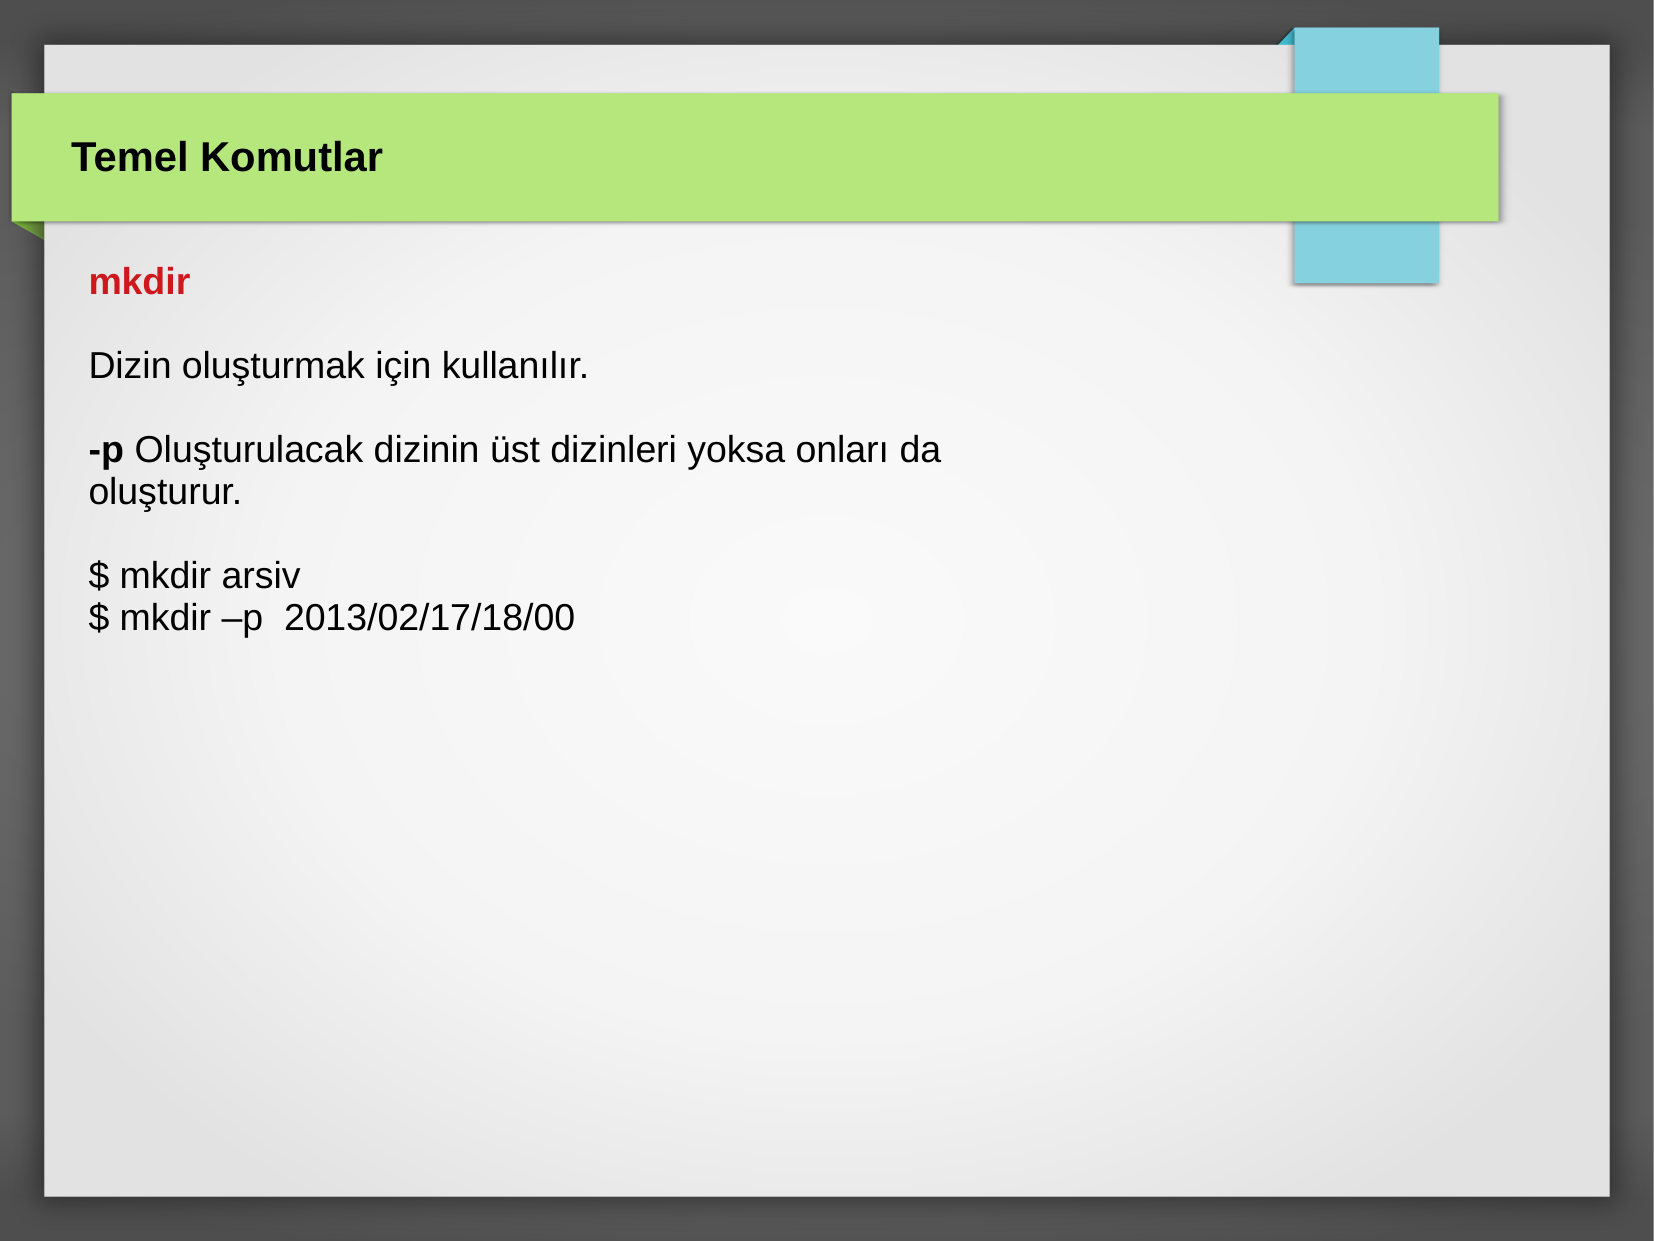

Temel Komutlar
mkdir
Dizin oluşturmak için kullanılır.
-p Oluşturulacak dizinin üst dizinleri yoksa onları da oluşturur.
$ mkdir arsiv
$ mkdir –p 2013/02/17/18/00